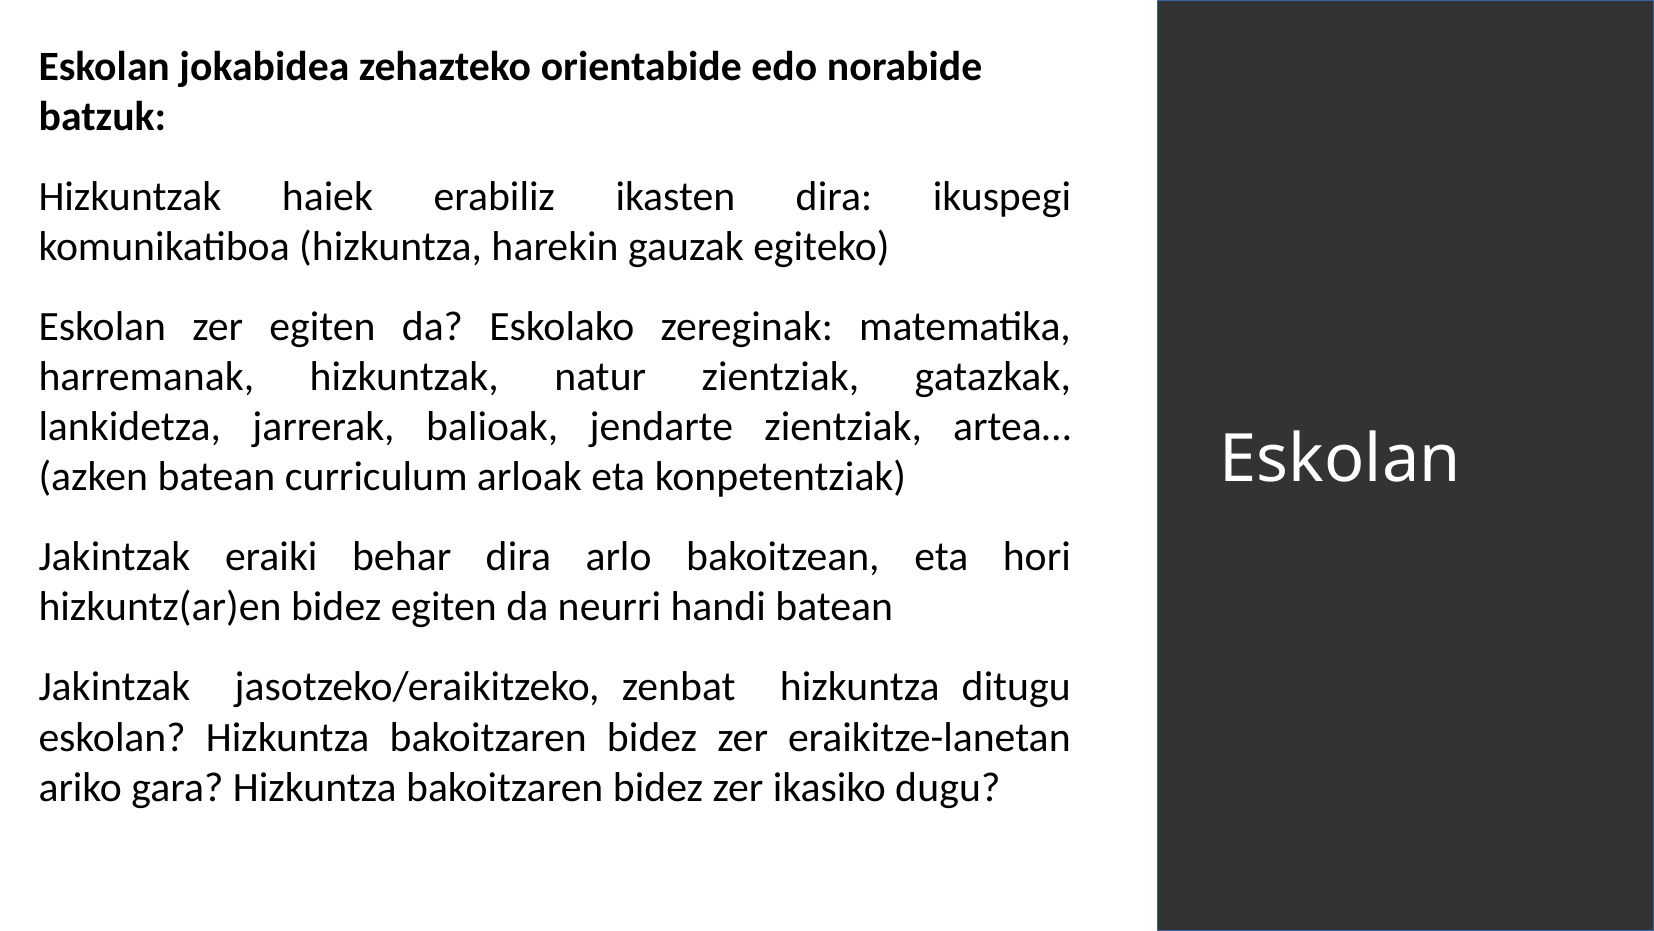

# Eskolan jokabidea zehazteko orientabide edo norabide batzuk:
Hizkuntzak haiek erabiliz ikasten dira: ikuspegi komunikatiboa (hizkuntza, harekin gauzak egiteko)
Eskolan zer egiten da? Eskolako zereginak: matematika, harremanak, hizkuntzak, natur zientziak, gatazkak, lankidetza, jarrerak, balioak, jendarte zientziak, artea… (azken batean curriculum arloak eta konpetentziak)
Jakintzak eraiki behar dira arlo bakoitzean, eta hori hizkuntz(ar)en bidez egiten da neurri handi batean
Jakintzak jasotzeko/eraikitzeko, zenbat hizkuntza ditugu eskolan? Hizkuntza bakoitzaren bidez zer eraikitze-lanetan ariko gara? Hizkuntza bakoitzaren bidez zer ikasiko dugu?
Eskolan